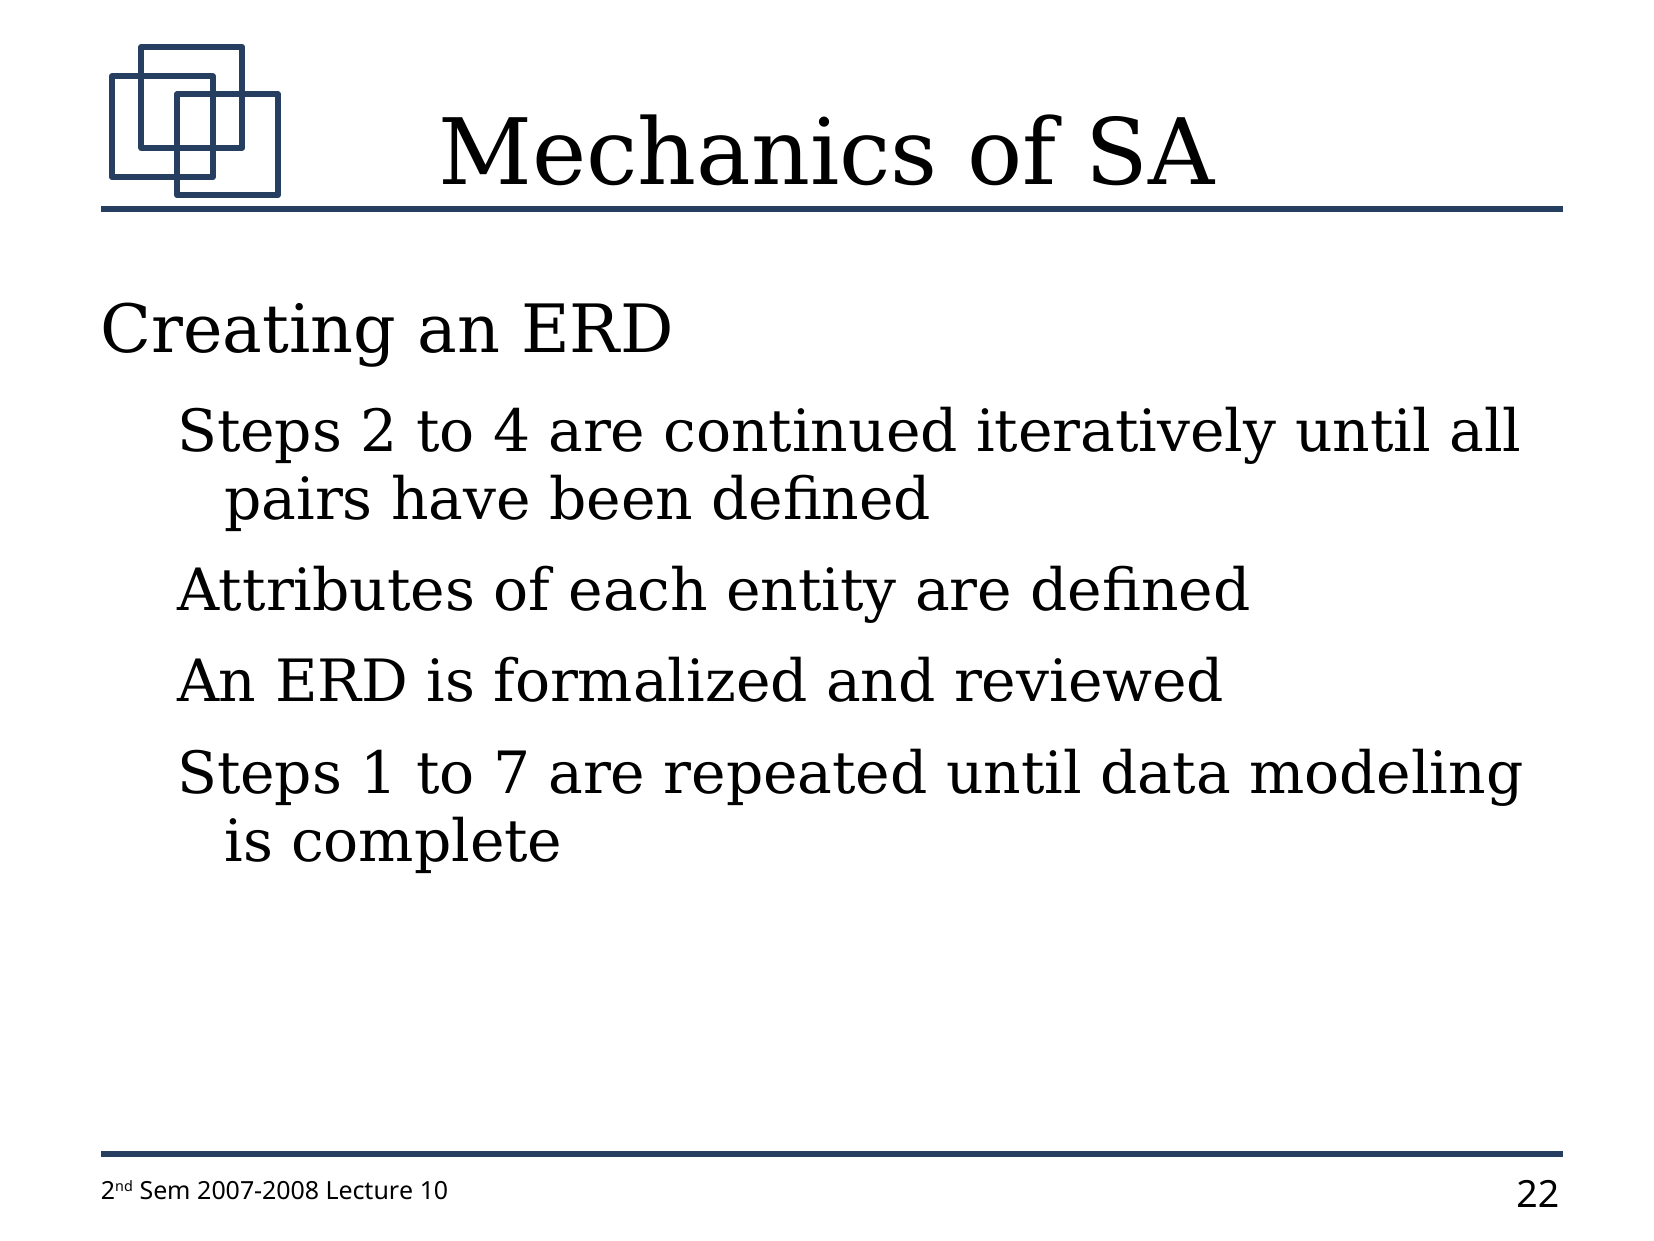

# Mechanics of SA
Creating an ERD
Steps 2 to 4 are continued iteratively until all pairs have been defined
Attributes of each entity are defined
An ERD is formalized and reviewed
Steps 1 to 7 are repeated until data modeling is complete